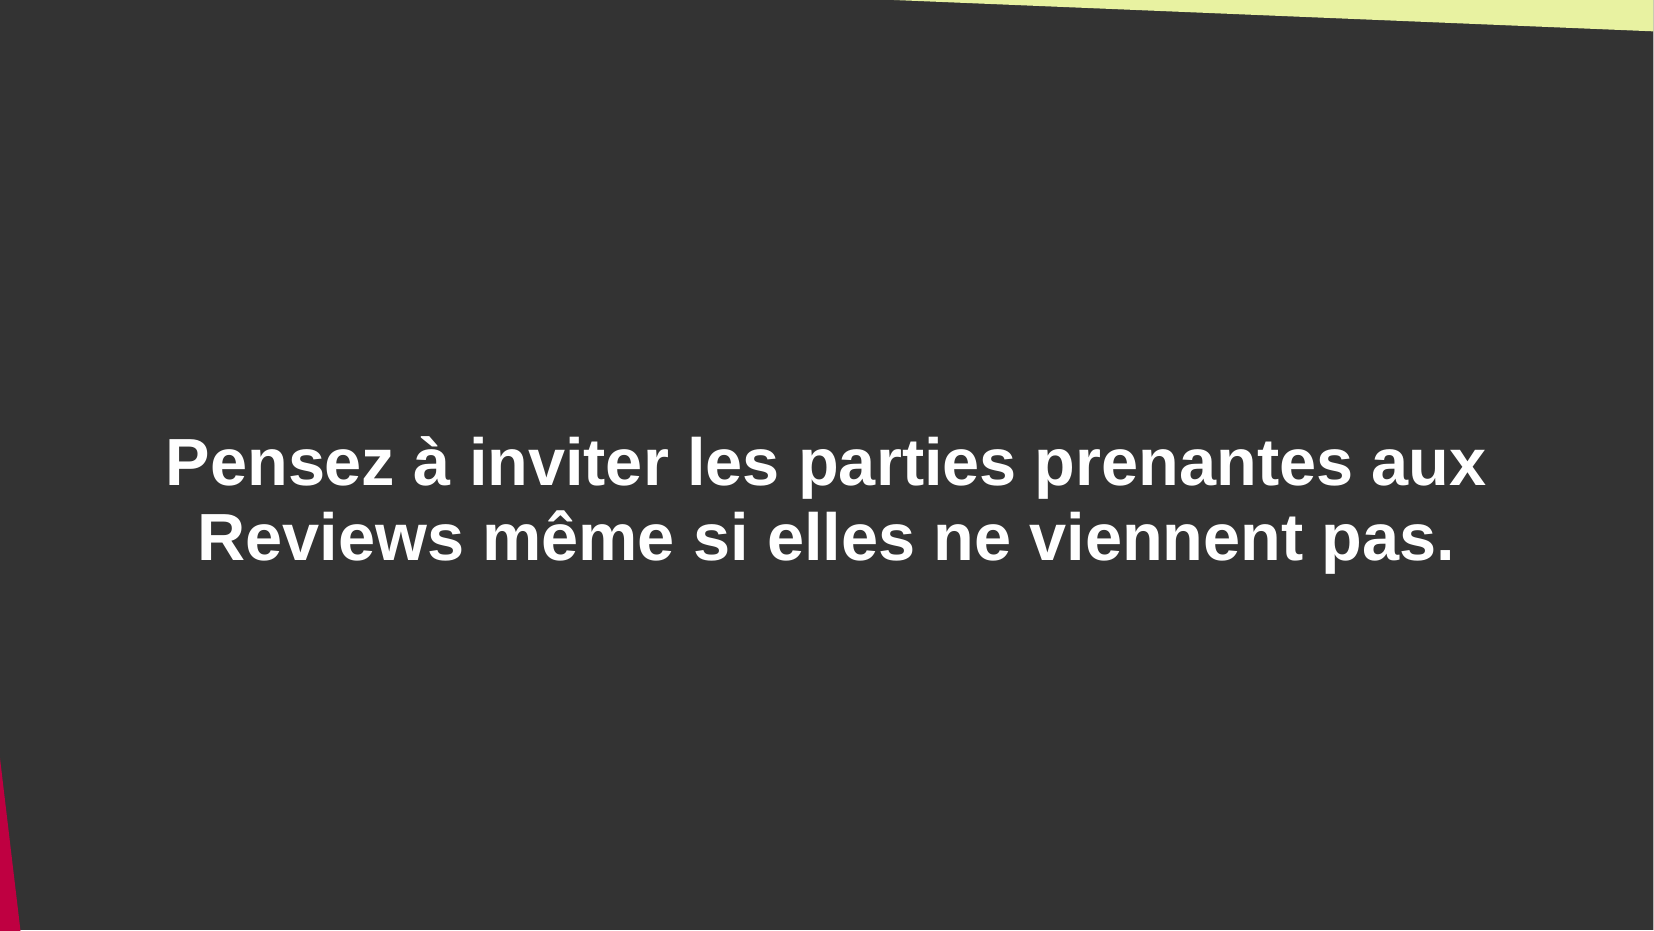

# Pensez à inviter les parties prenantes aux Reviews même si elles ne viennent pas.